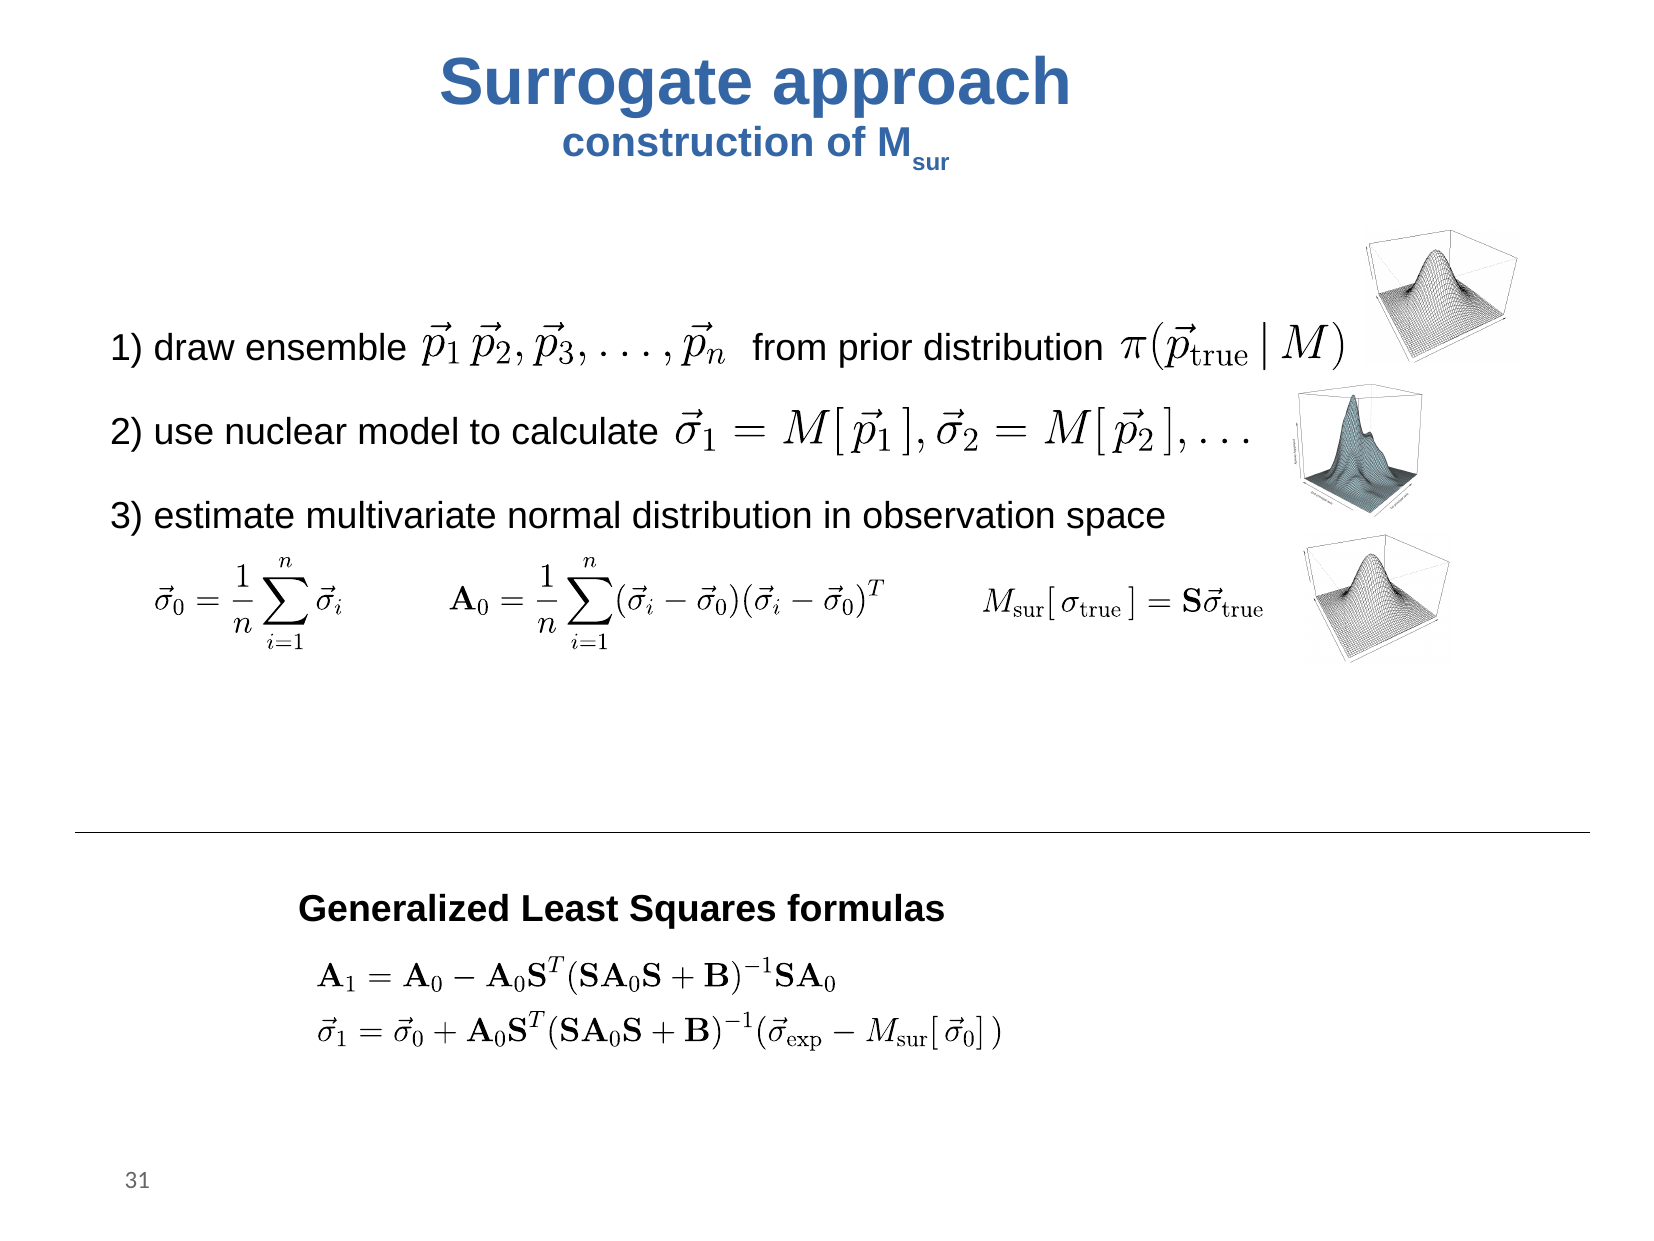

# Surrogate approach construction of Msur
1) draw ensemble from prior distribution
2) use nuclear model to calculate
3) estimate multivariate normal distribution in observation space
Generalized Least Squares formulas
31